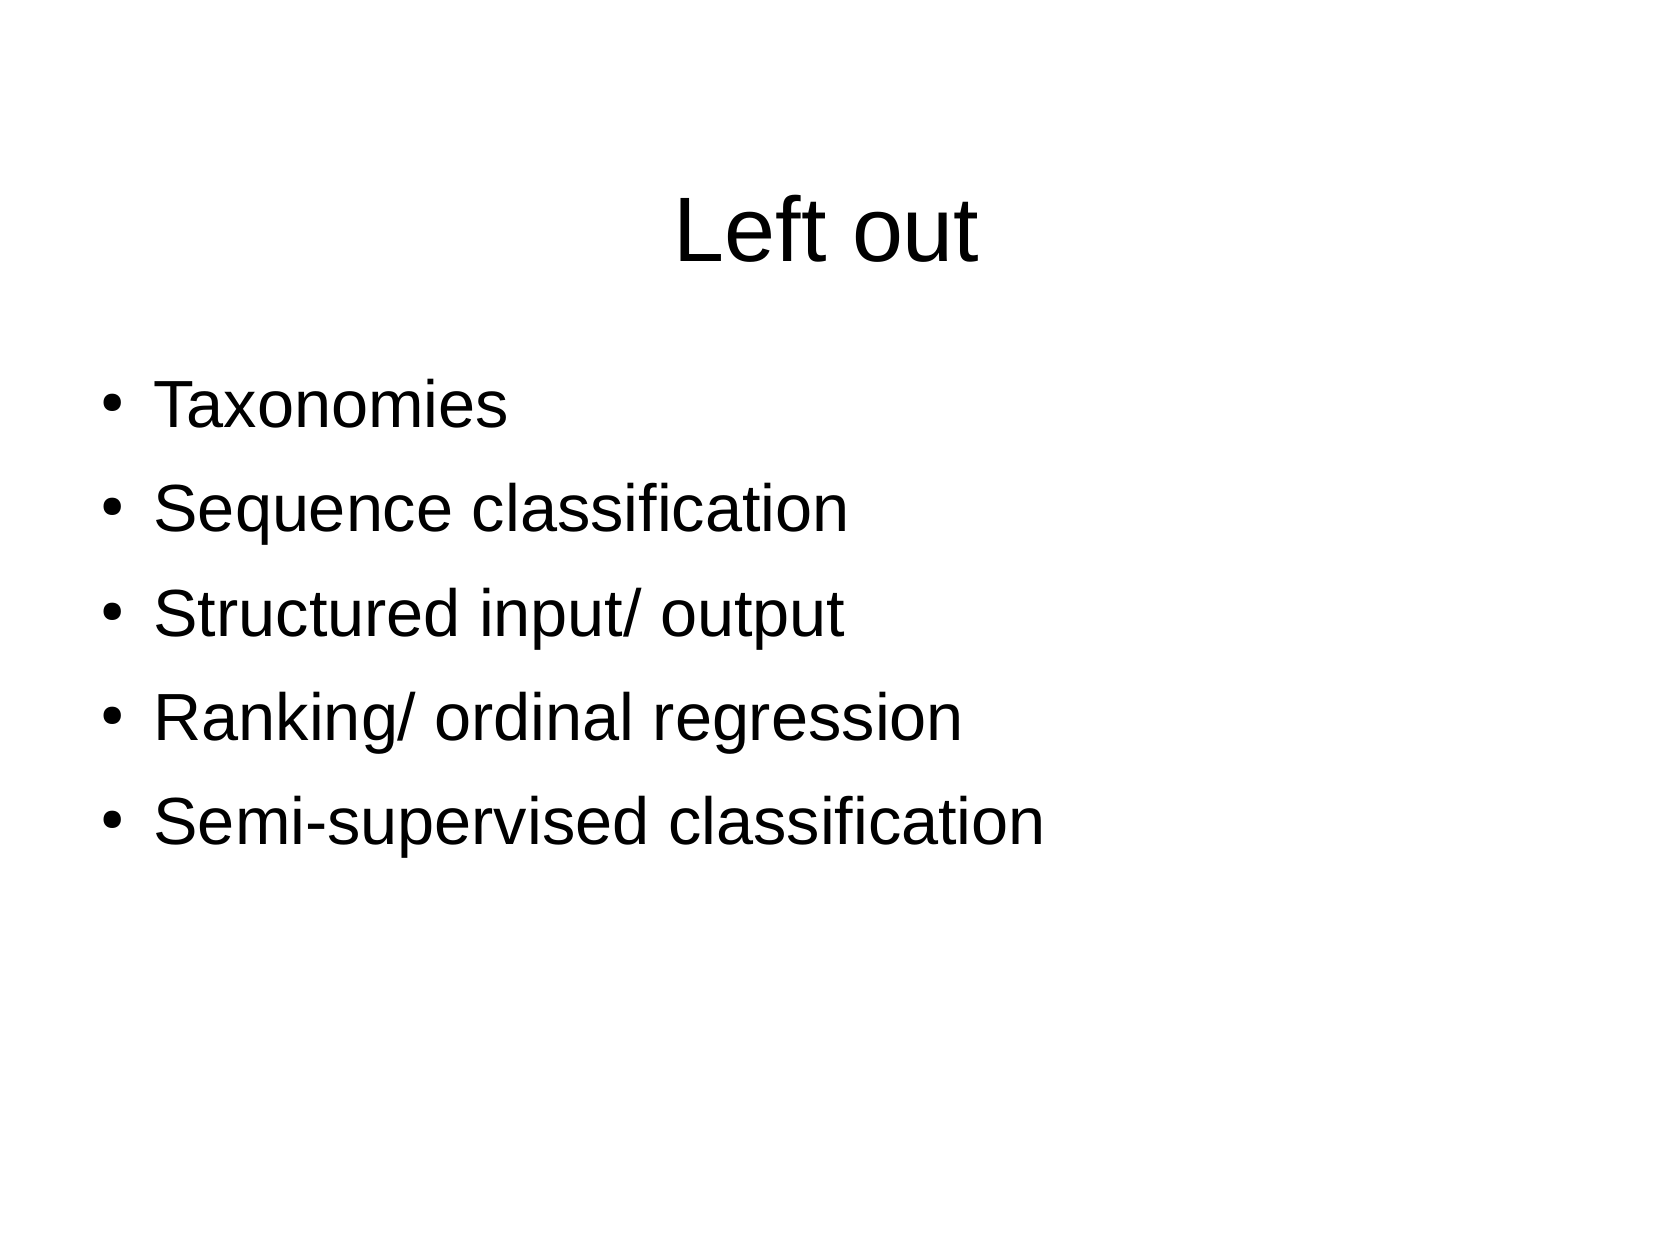

# Left out
Taxonomies
Sequence classification
Structured input/ output
Ranking/ ordinal regression
Semi-supervised classification